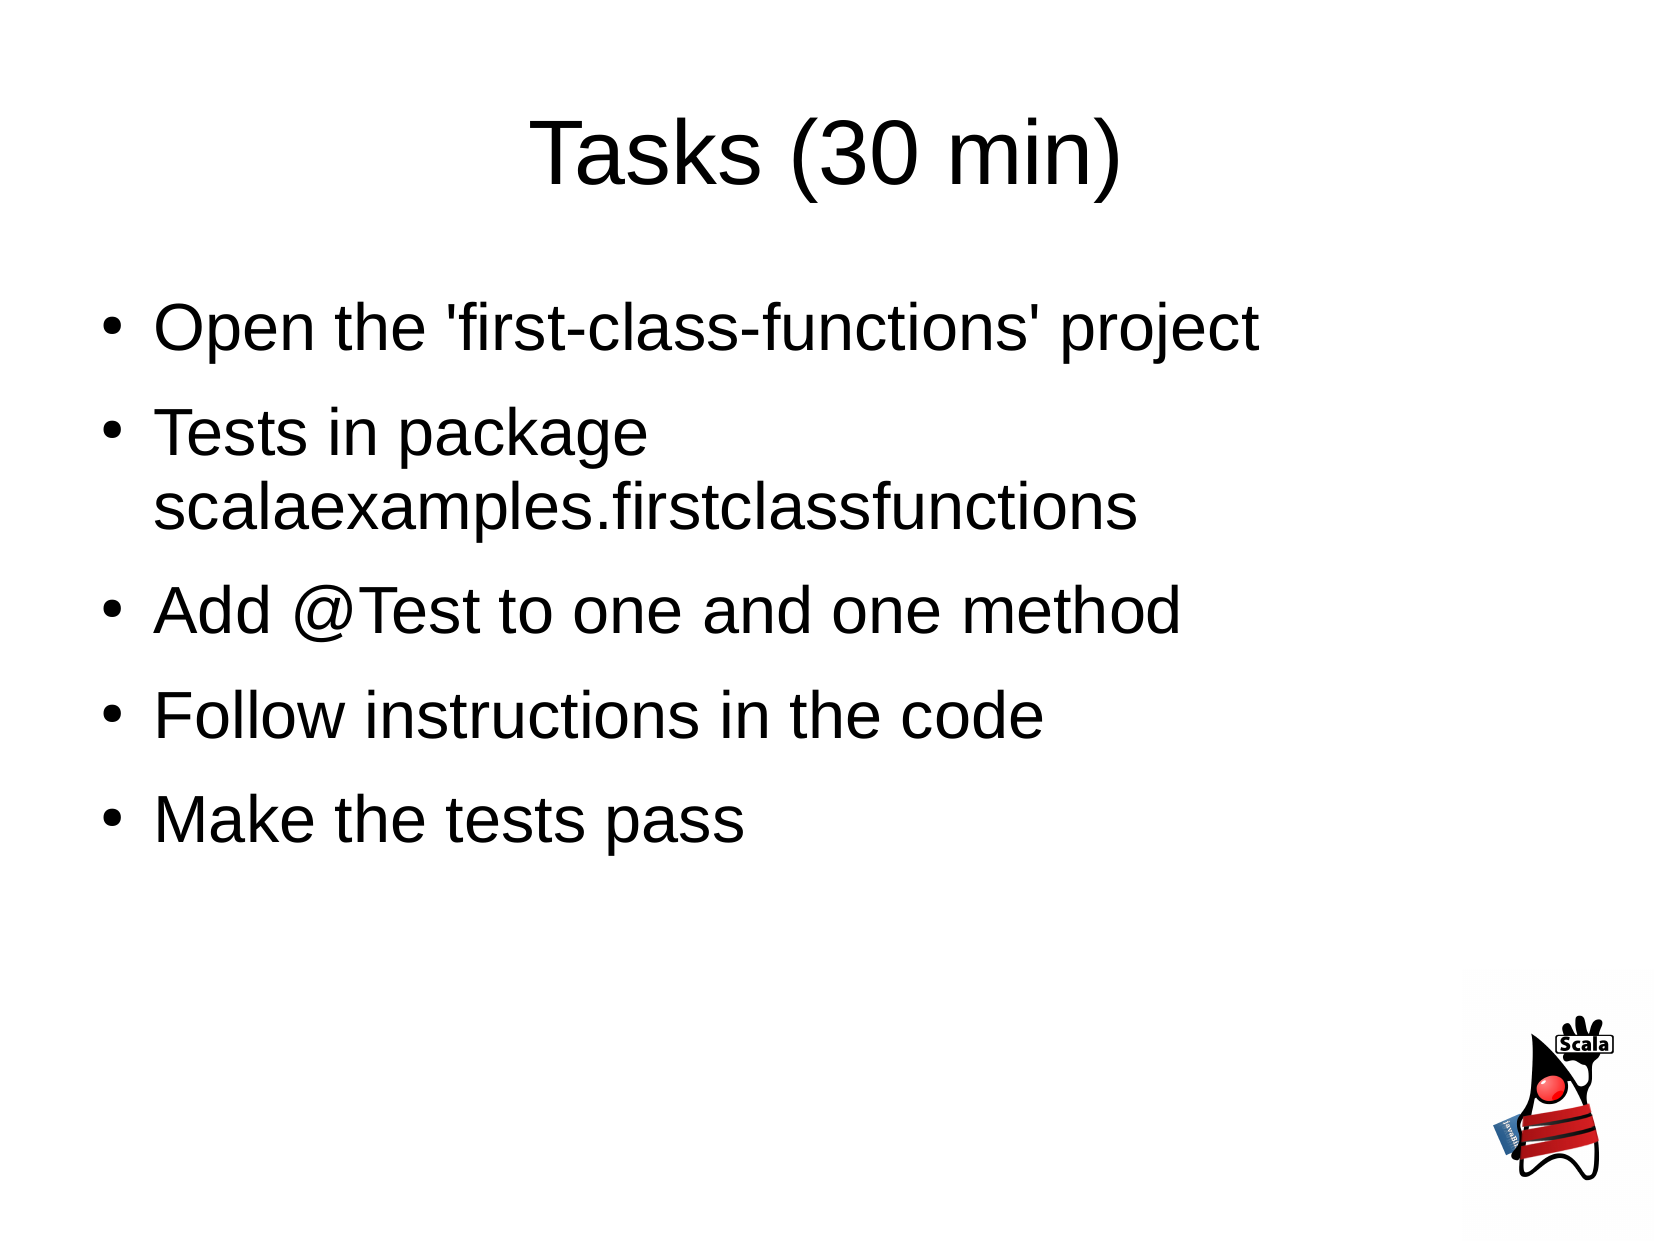

# Tasks (30 min)
Open the 'first-class-functions' project
Tests in package scalaexamples.firstclassfunctions
Add @Test to one and one method
Follow instructions in the code
Make the tests pass